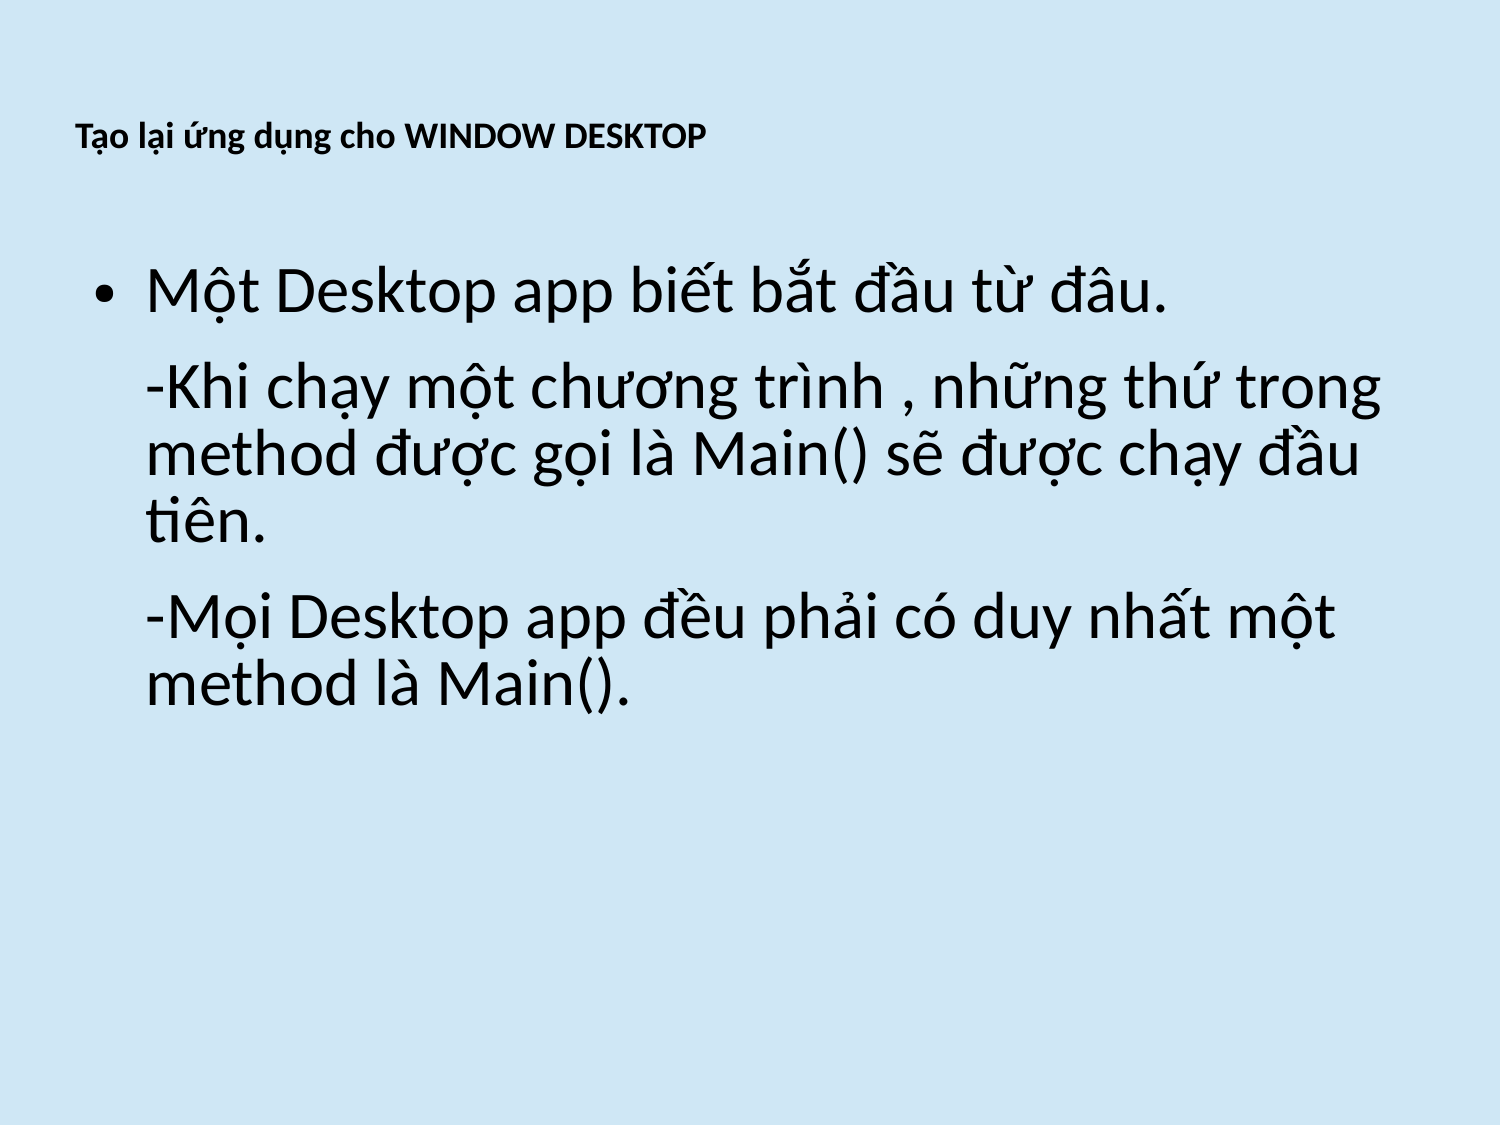

# Tạo lại ứng dụng cho WINDOW DESKTOP
Một Desktop app biết bắt đầu từ đâu.
-Khi chạy một chương trình , những thứ trong method được gọi là Main() sẽ được chạy đầu tiên.
-Mọi Desktop app đều phải có duy nhất một method là Main().